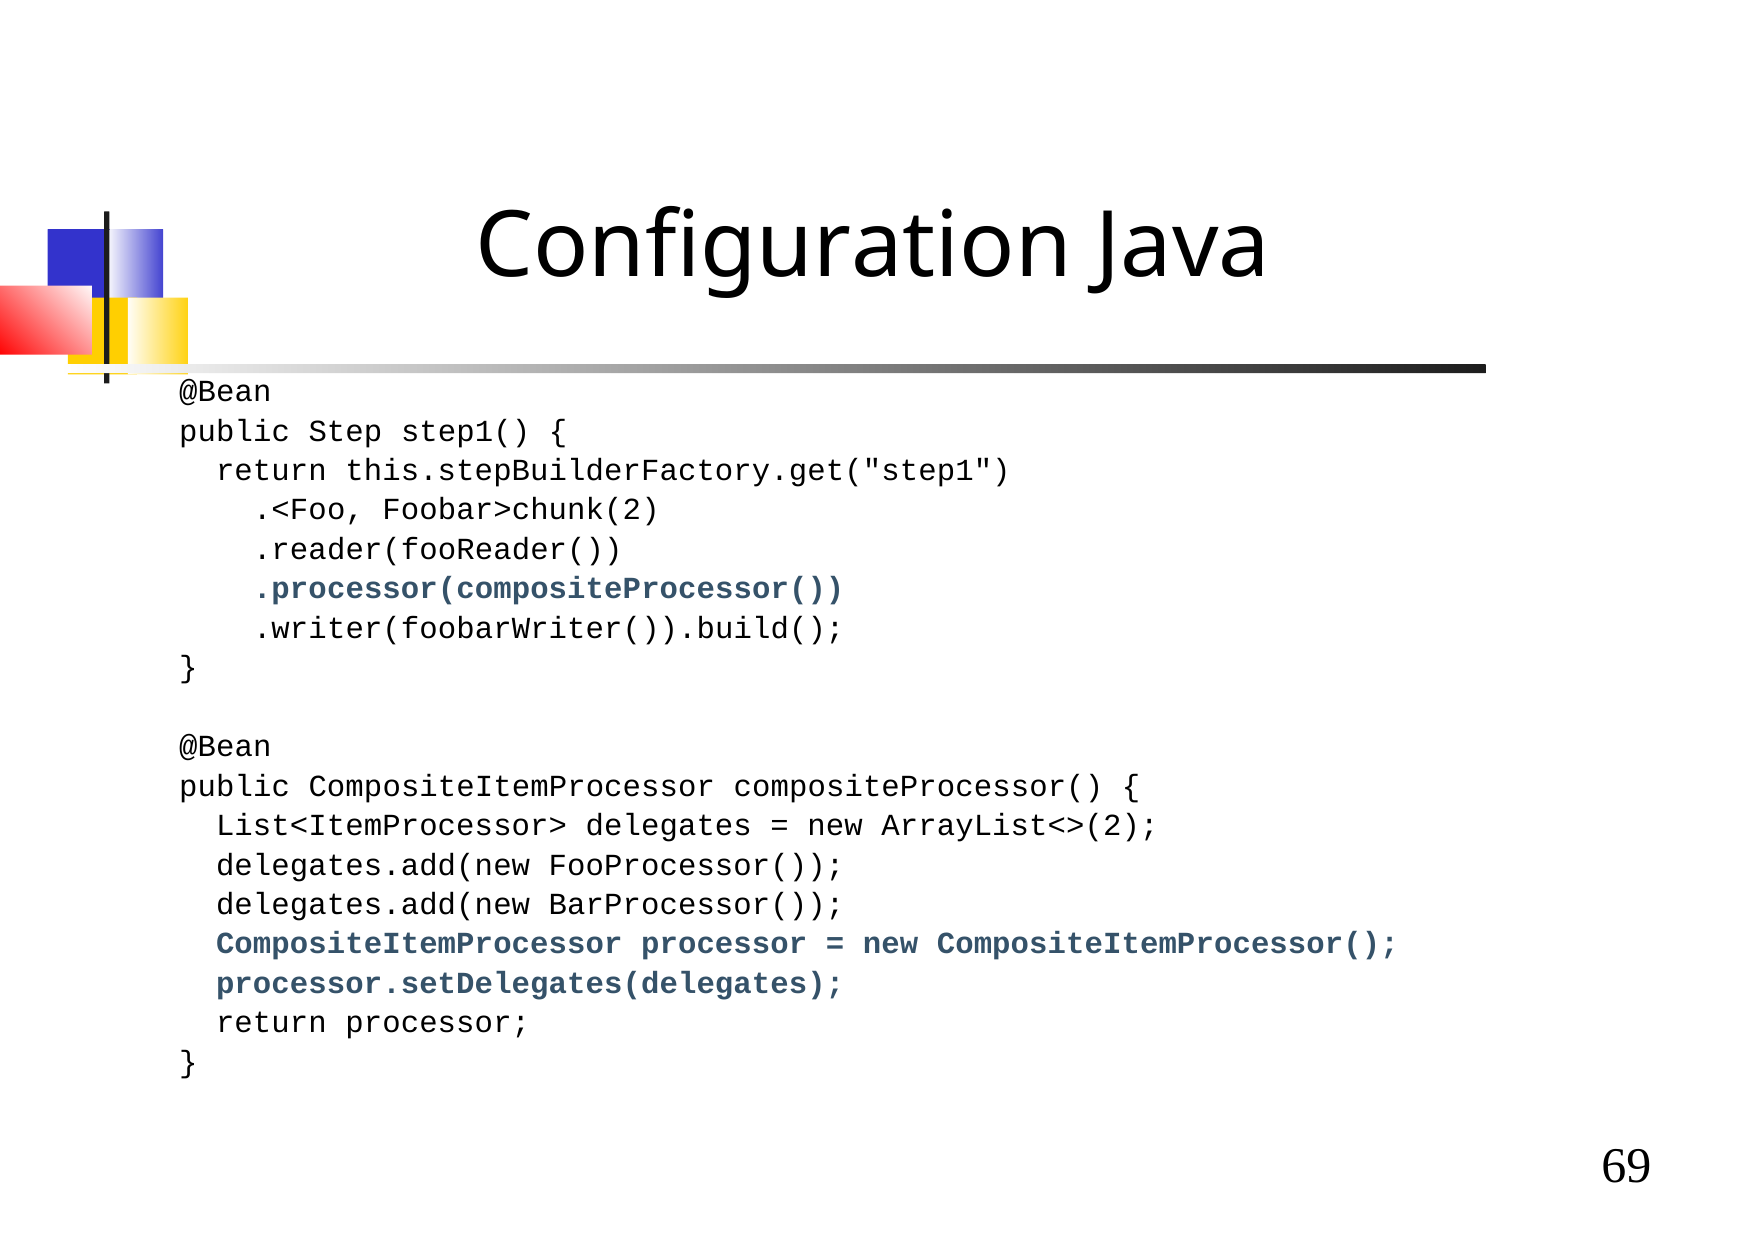

# Configuration Java
@Bean
public Step step1() {
 return this.stepBuilderFactory.get("step1")
 .<Foo, Foobar>chunk(2)
 .reader(fooReader())
 .processor(compositeProcessor())
 .writer(foobarWriter()).build();
}
@Bean
public CompositeItemProcessor compositeProcessor() {
 List<ItemProcessor> delegates = new ArrayList<>(2);
 delegates.add(new FooProcessor());
 delegates.add(new BarProcessor());
 CompositeItemProcessor processor = new CompositeItemProcessor();
 processor.setDelegates(delegates);
 return processor;
}